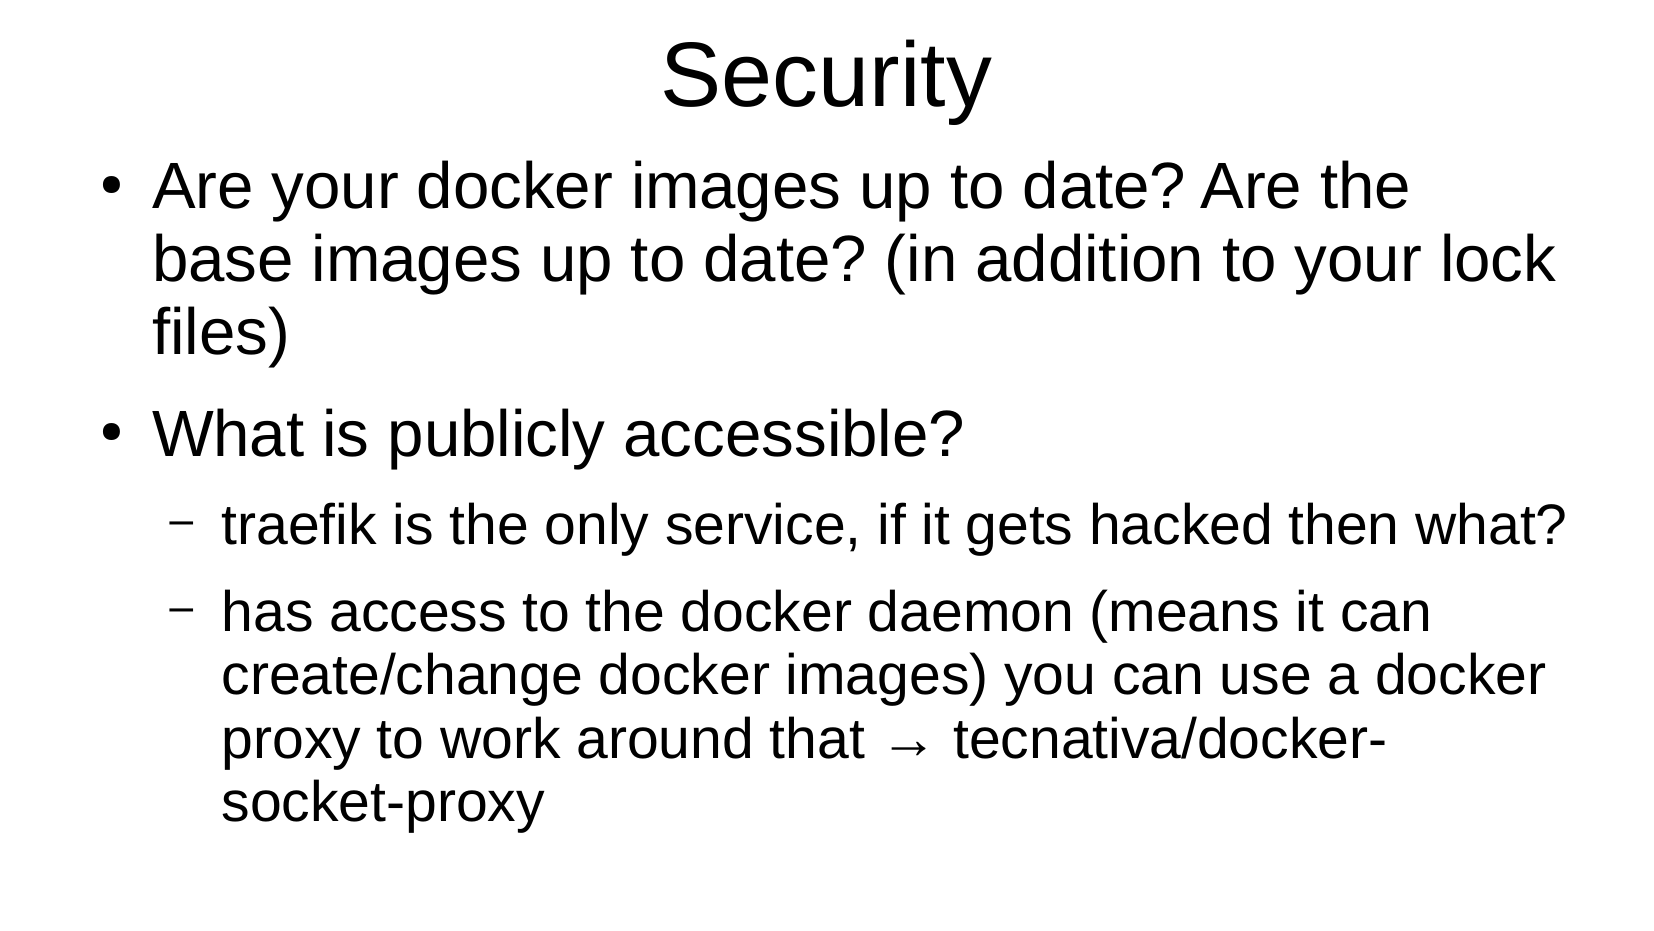

# Security
Are your docker images up to date? Are the base images up to date? (in addition to your lock files)
What is publicly accessible?
traefik is the only service, if it gets hacked then what?
has access to the docker daemon (means it can create/change docker images) you can use a docker proxy to work around that → tecnativa/docker-socket-proxy